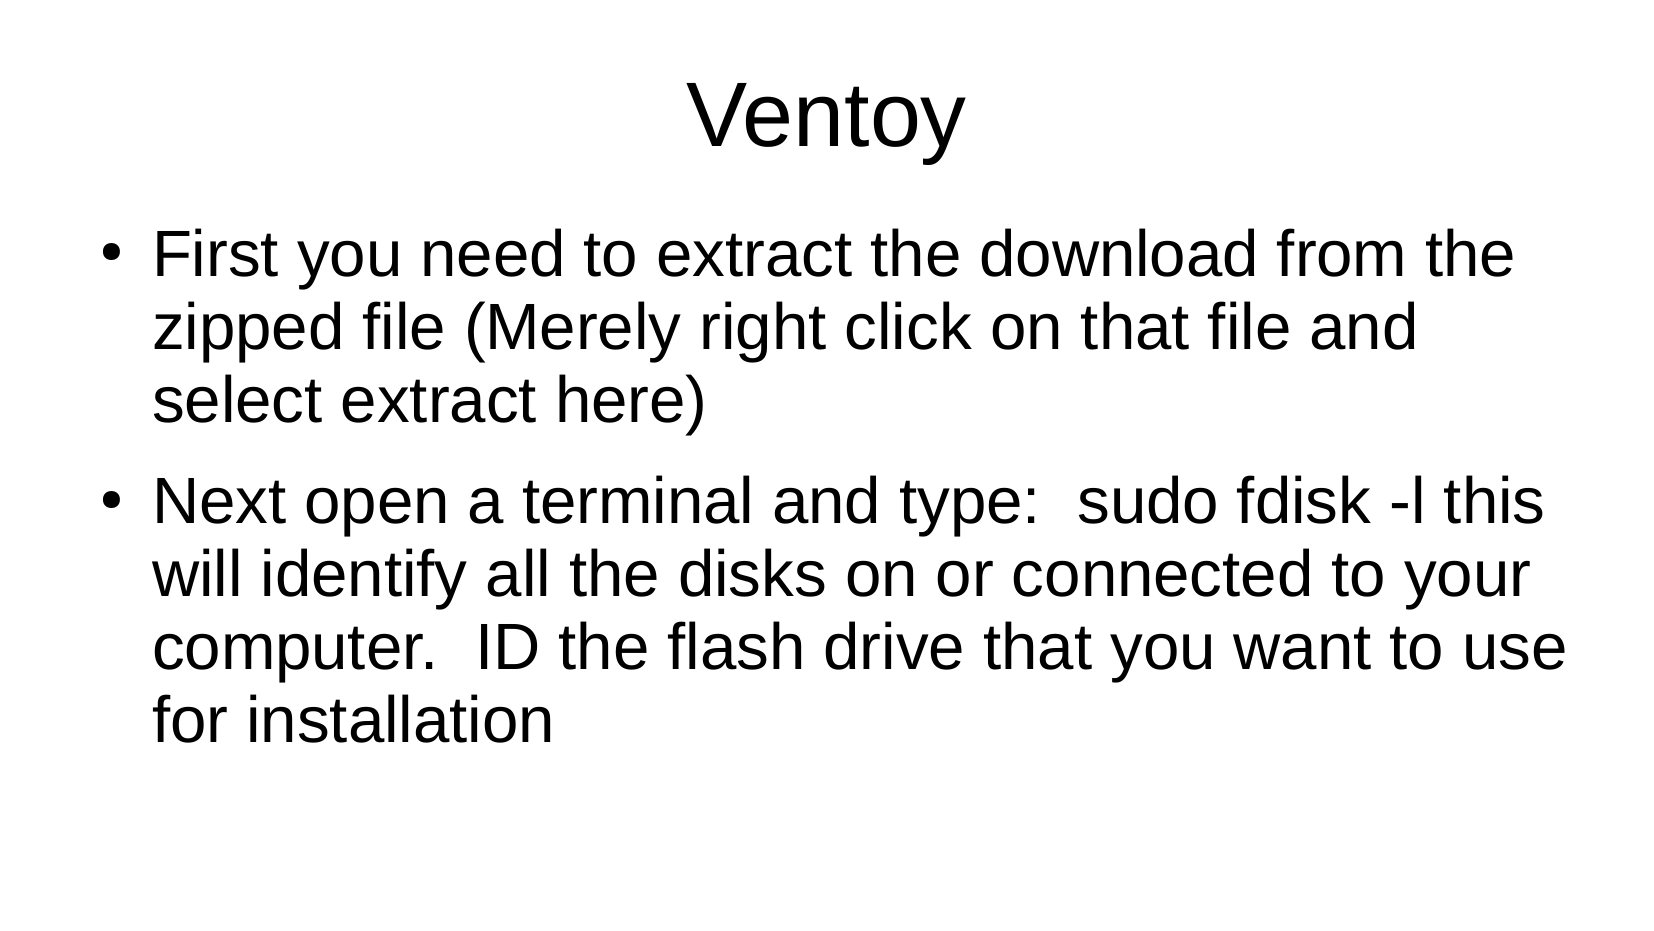

# Ventoy
First you need to extract the download from the zipped file (Merely right click on that file and select extract here)
Next open a terminal and type: sudo fdisk -l this will identify all the disks on or connected to your computer. ID the flash drive that you want to use for installation